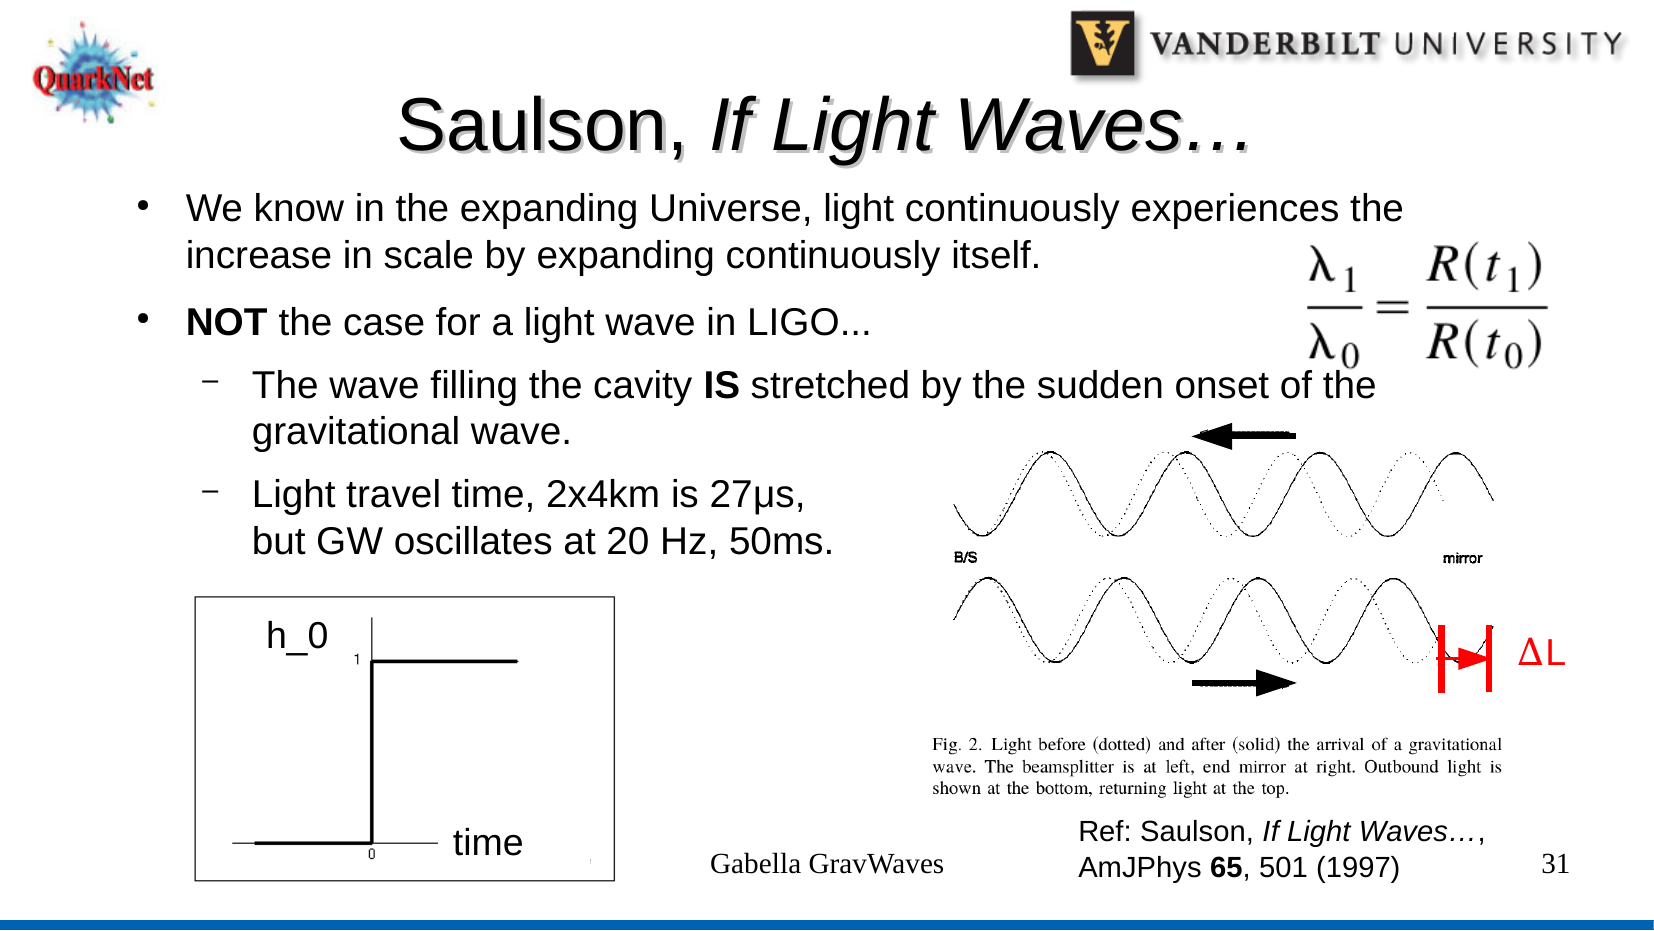

# Saulson, If Light Waves…
We know in the expanding Universe, light continuously experiences the increase in scale by expanding continuously itself.
NOT the case for a light wave in LIGO...
The wave filling the cavity IS stretched by the sudden onset of the gravitational wave.
Light travel time, 2x4km is 27μs,
but GW oscillates at 20 Hz, 50ms.
h_0
time
ΔL
Ref: Saulson, If Light Waves…,
AmJPhys 65, 501 (1997)
Gabella GravWaves
31